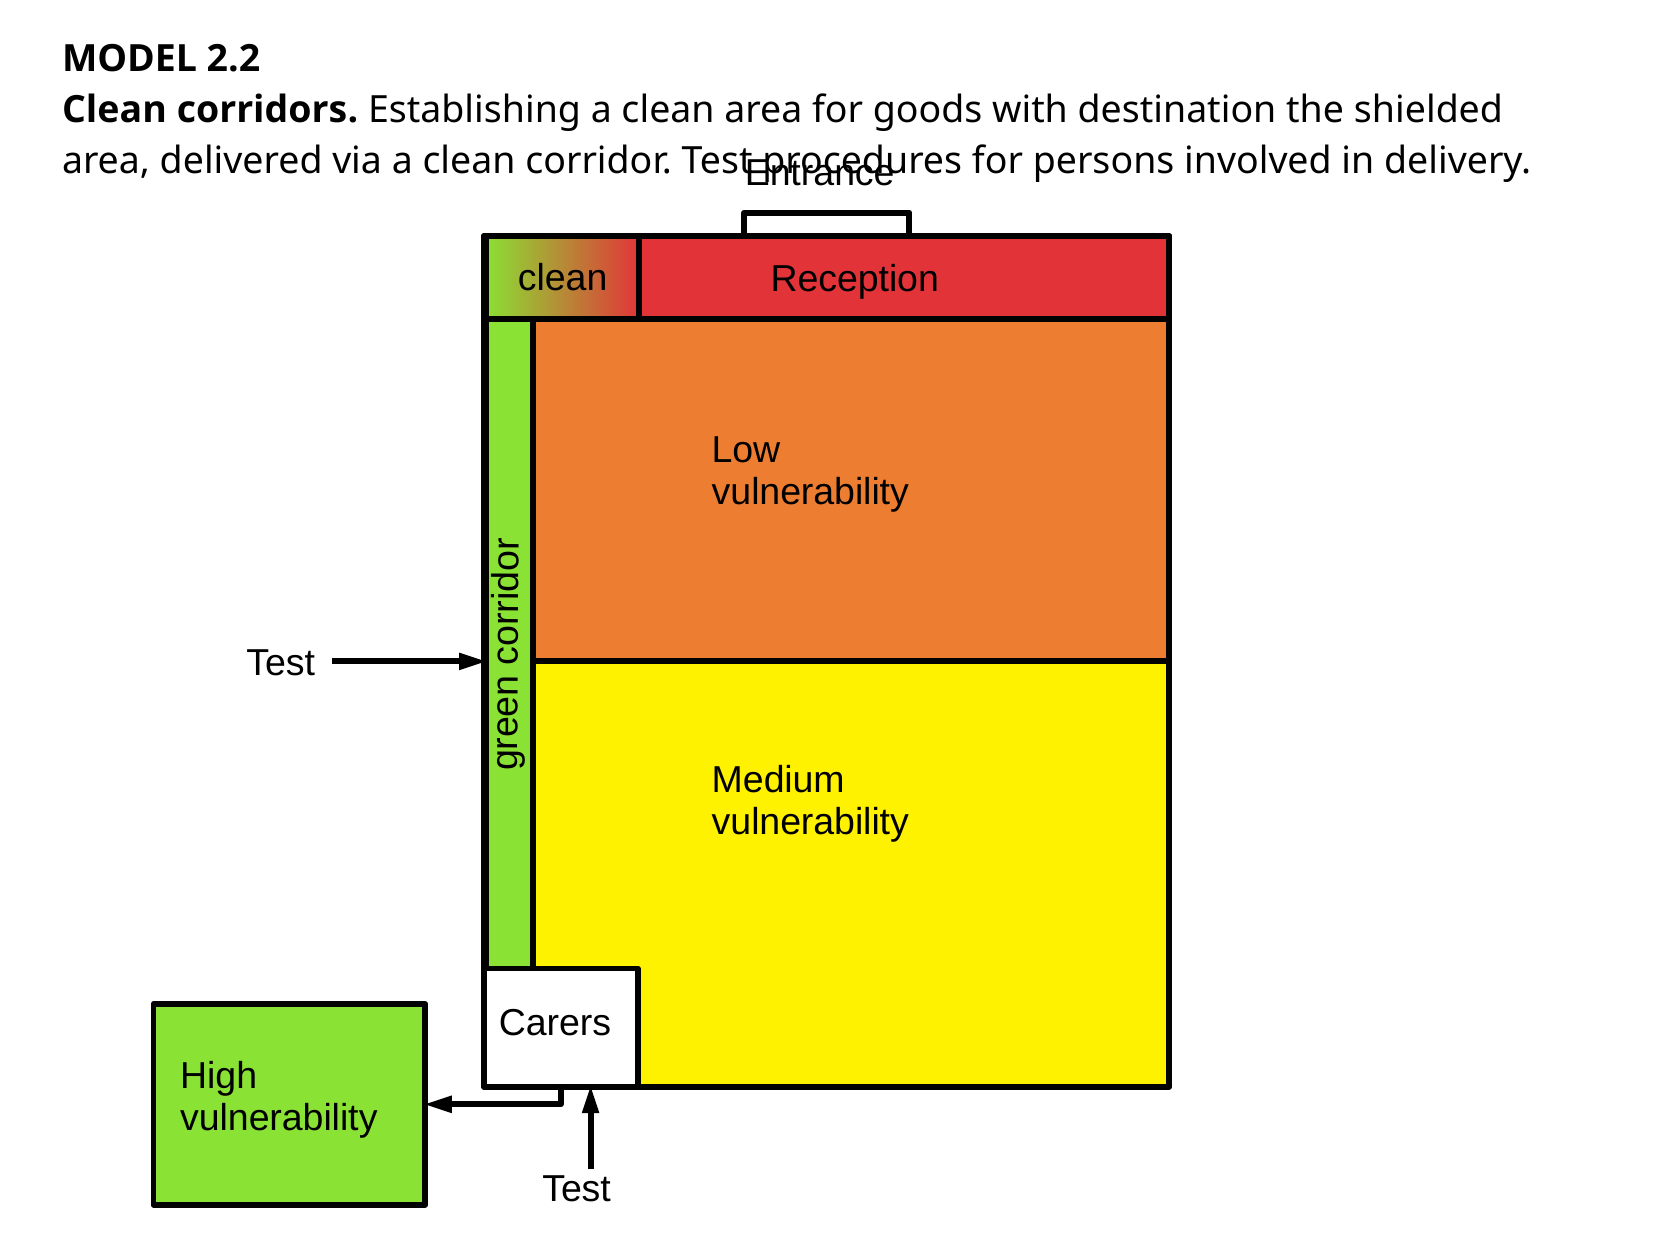

MODEL 2.2
Clean corridors. Establishing a clean area for goods with destination the shielded area, delivered via a clean corridor. Test procedures for persons involved in delivery.
Entrance
clean
Reception
Low vulnerability
green corridor
Test
Medium vulnerability
Carers
High
vulnerability
Test